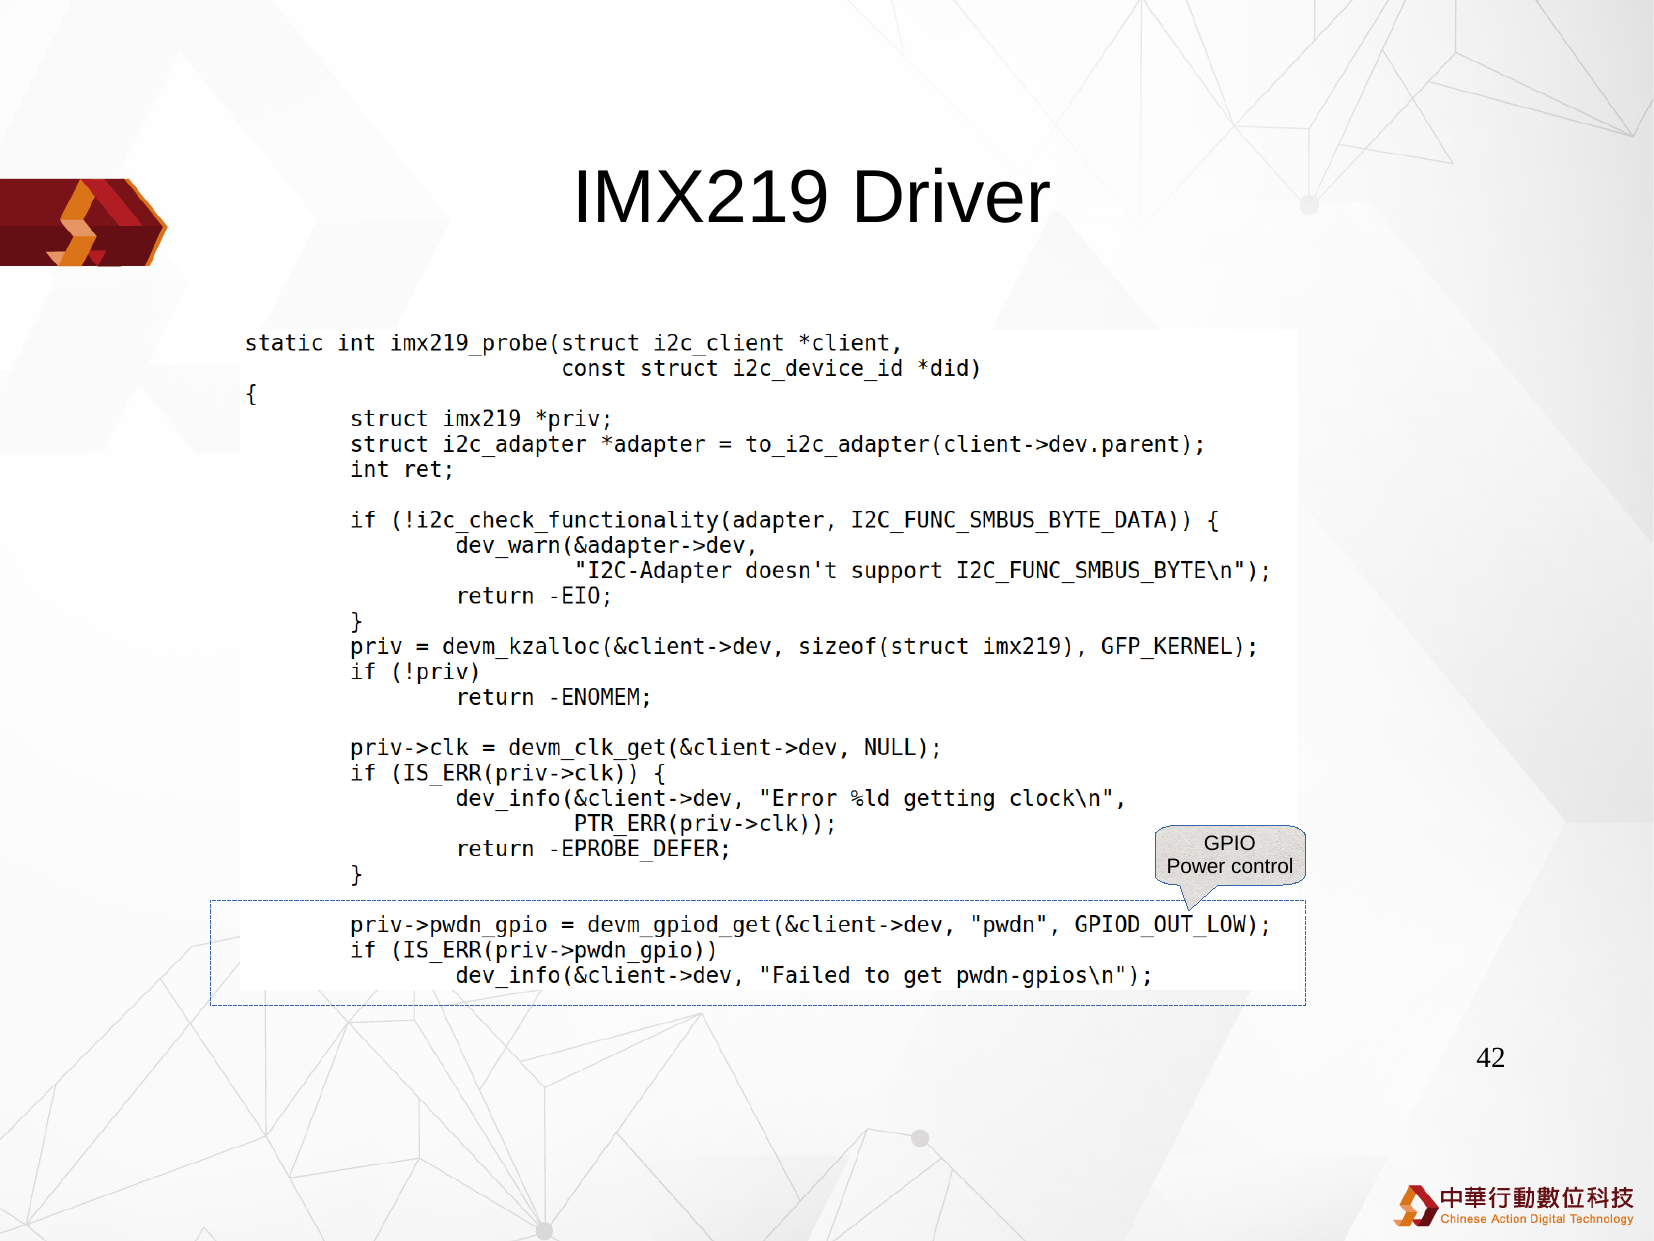

# IMX219 Driver
GPIO
Power control
42